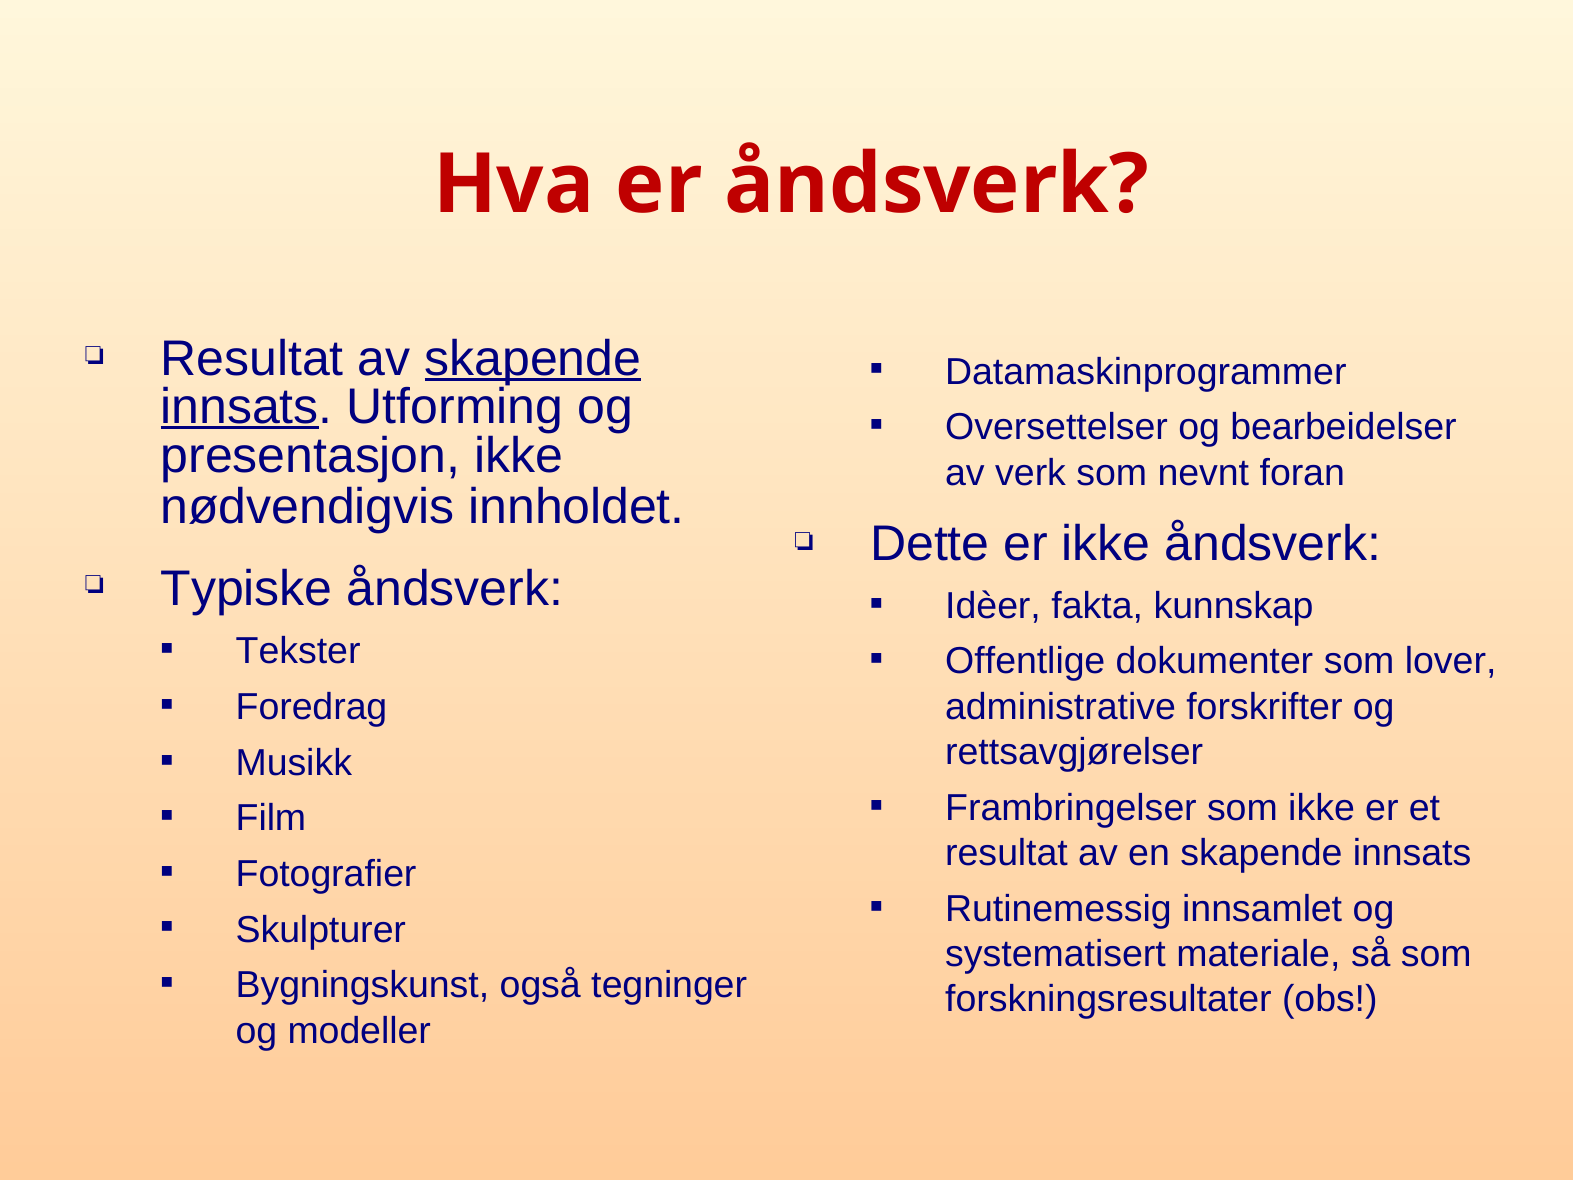

# Hva er åndsverk?
Resultat av skapende innsats. Utforming og presentasjon, ikke nødvendigvis innholdet.
Typiske åndsverk:
Tekster
Foredrag
Musikk
Film
Fotografier
Skulpturer
Bygningskunst, også tegninger og modeller
Datamaskinprogrammer
Oversettelser og bearbeidelser av verk som nevnt foran
Dette er ikke åndsverk:
Idèer, fakta, kunnskap
Offentlige dokumenter som lover, administrative forskrifter og rettsavgjørelser
Frambringelser som ikke er et resultat av en skapende innsats
Rutinemessig innsamlet og systematisert materiale, så som forskningsresultater (obs!)